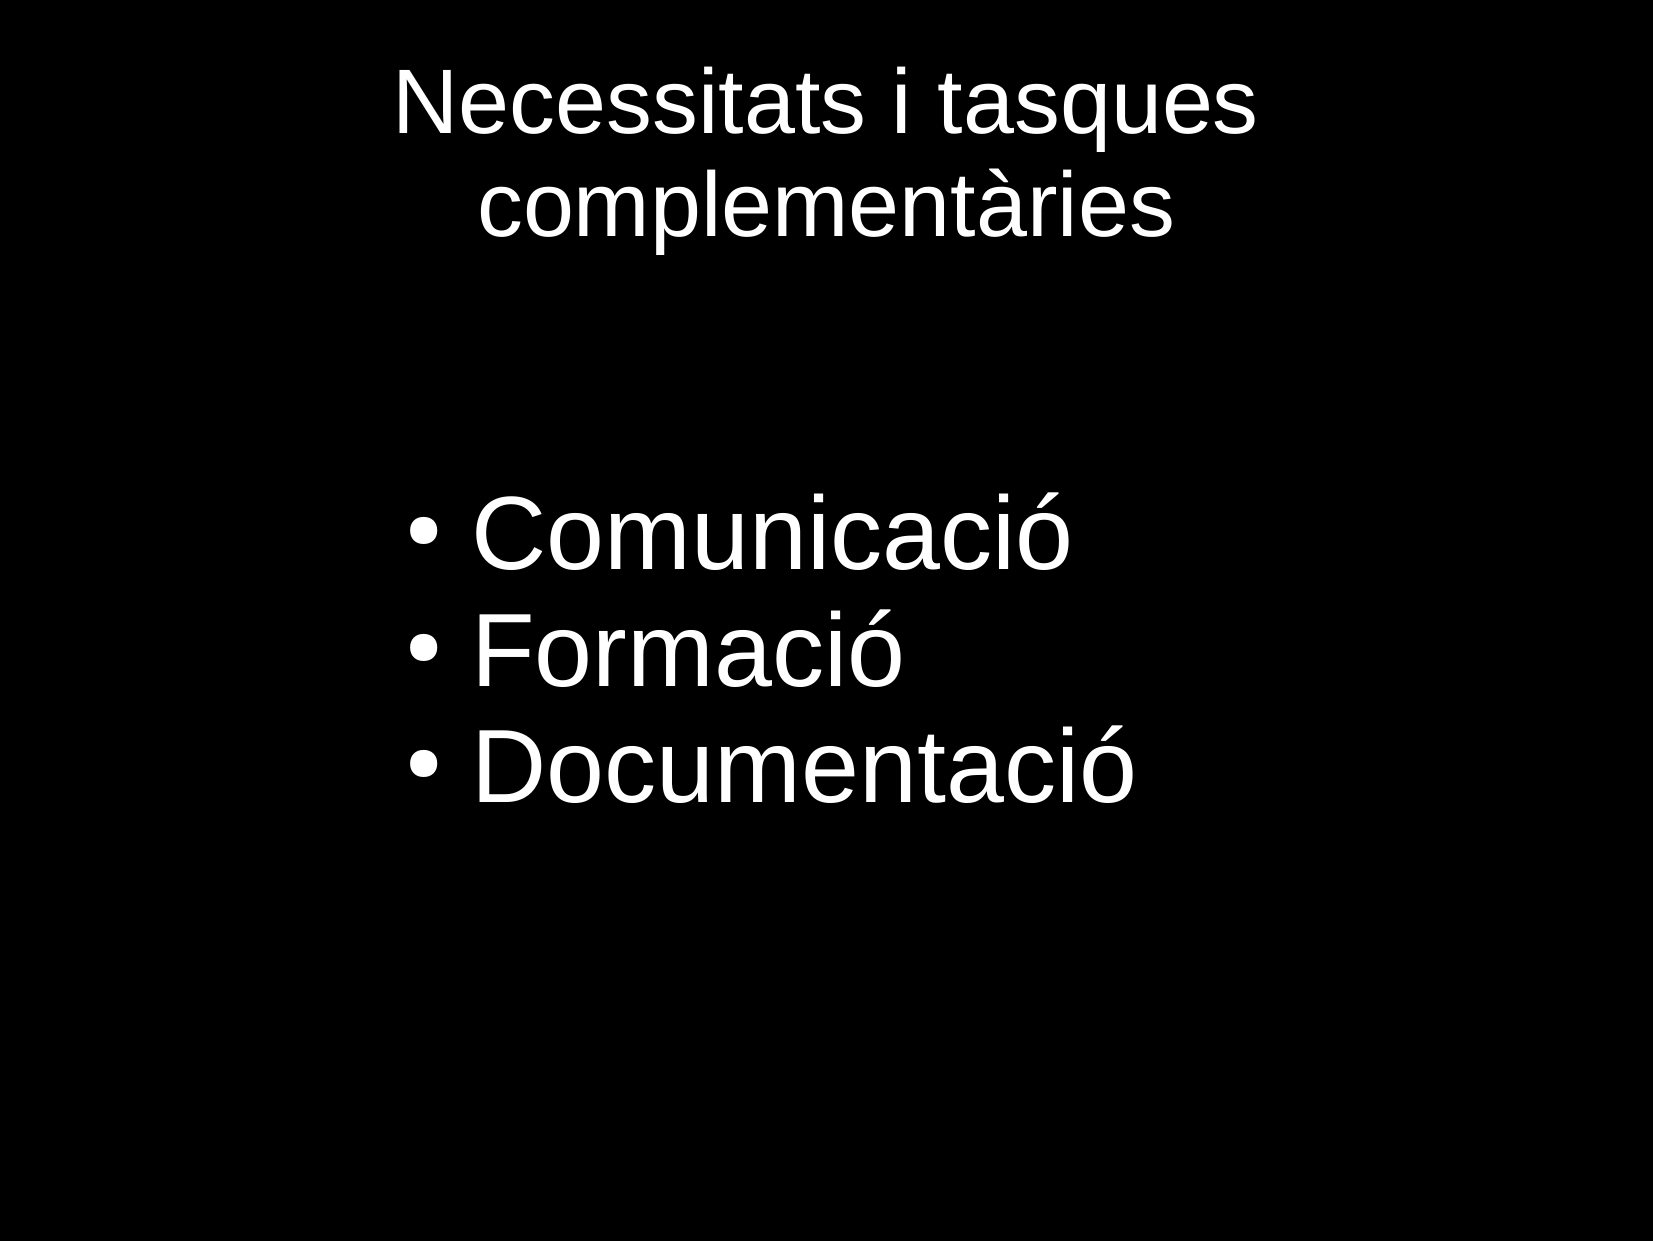

# Necessitats i tasques complementàries
 Comunicació
 Formació
 Documentació